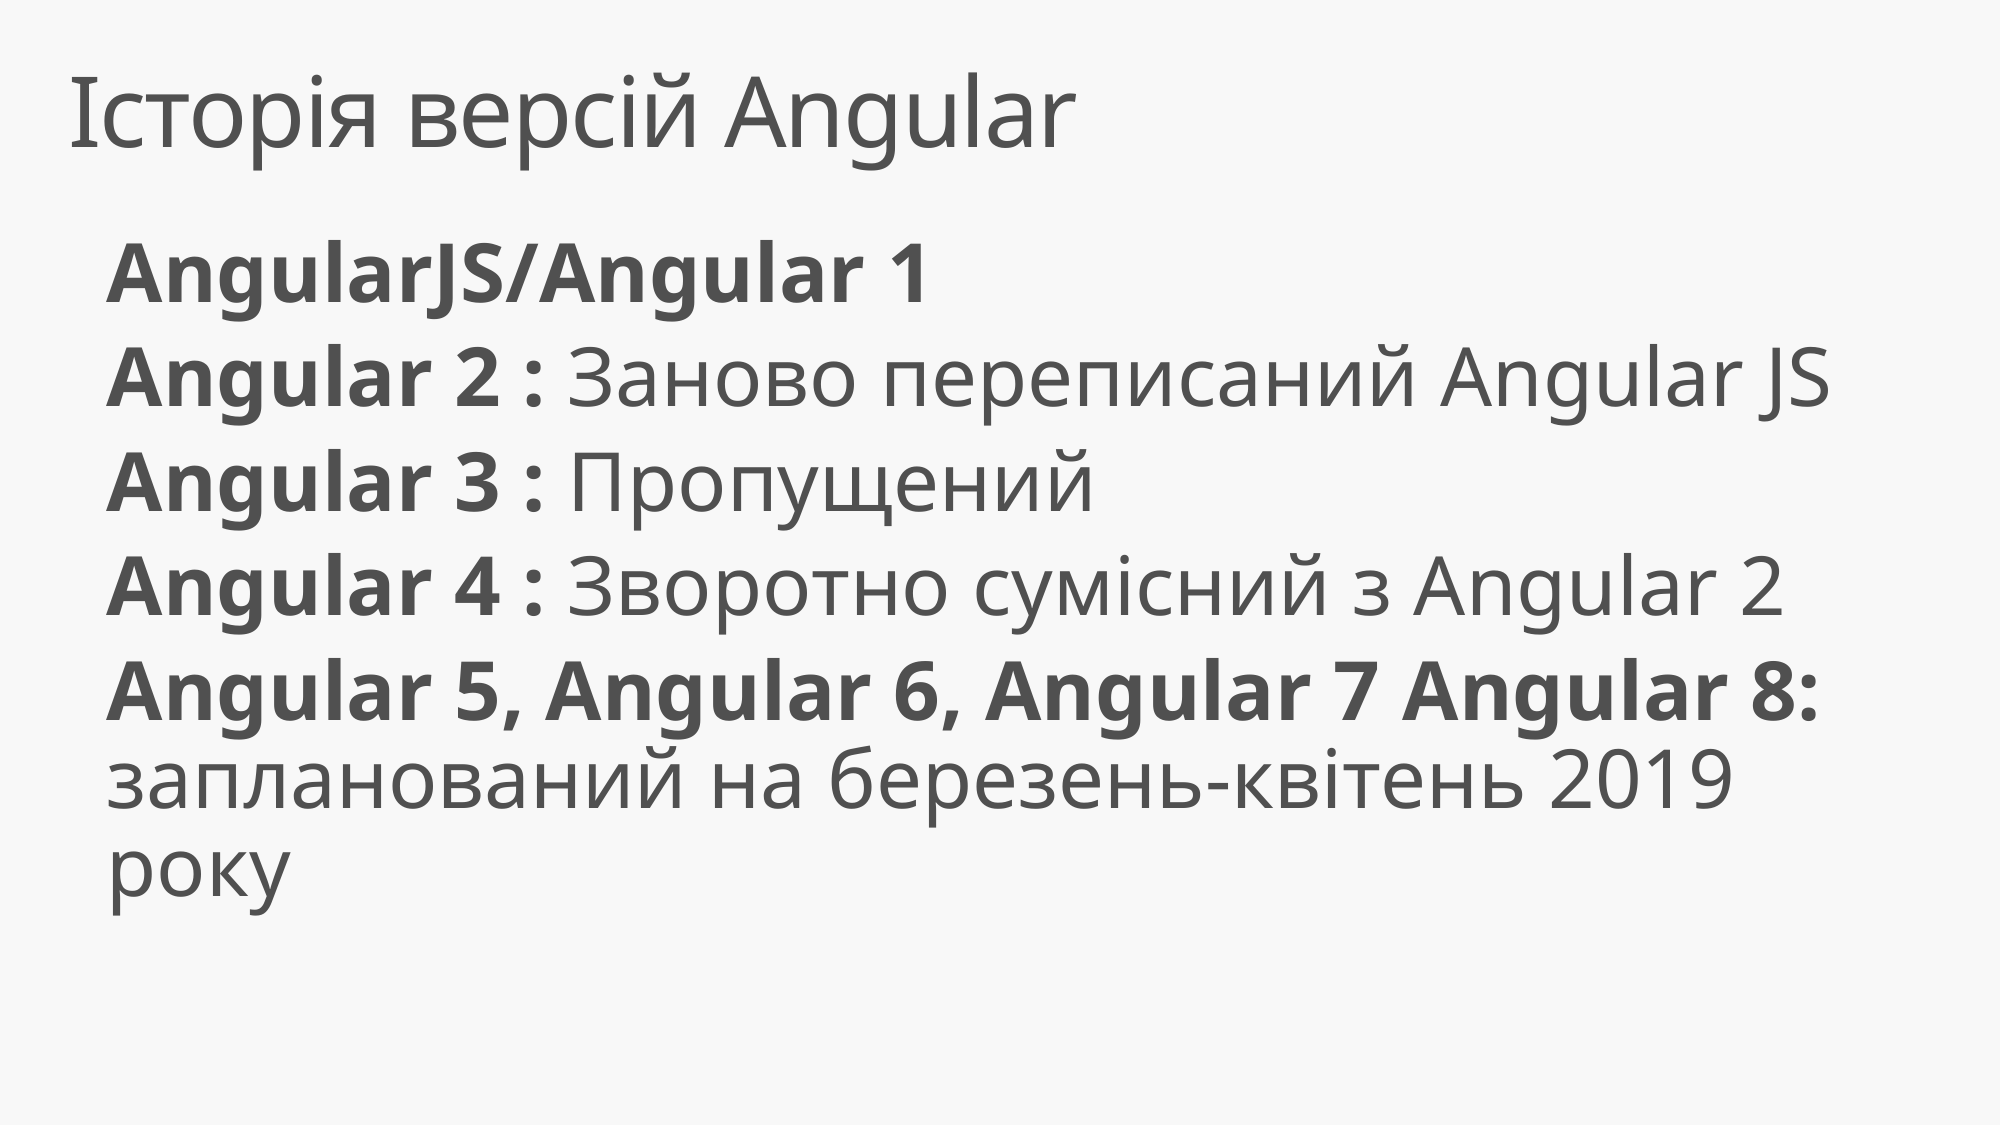

# Історія версій Angular
AngularJS/Angular 1
Angular 2 : Заново переписаний Angular JS
Angular 3 : Пропущений
Angular 4 : Зворотно сумісний з Angular 2
Angular 5, Angular 6, Angular 7 Angular 8: запланований на березень-квітень 2019 року